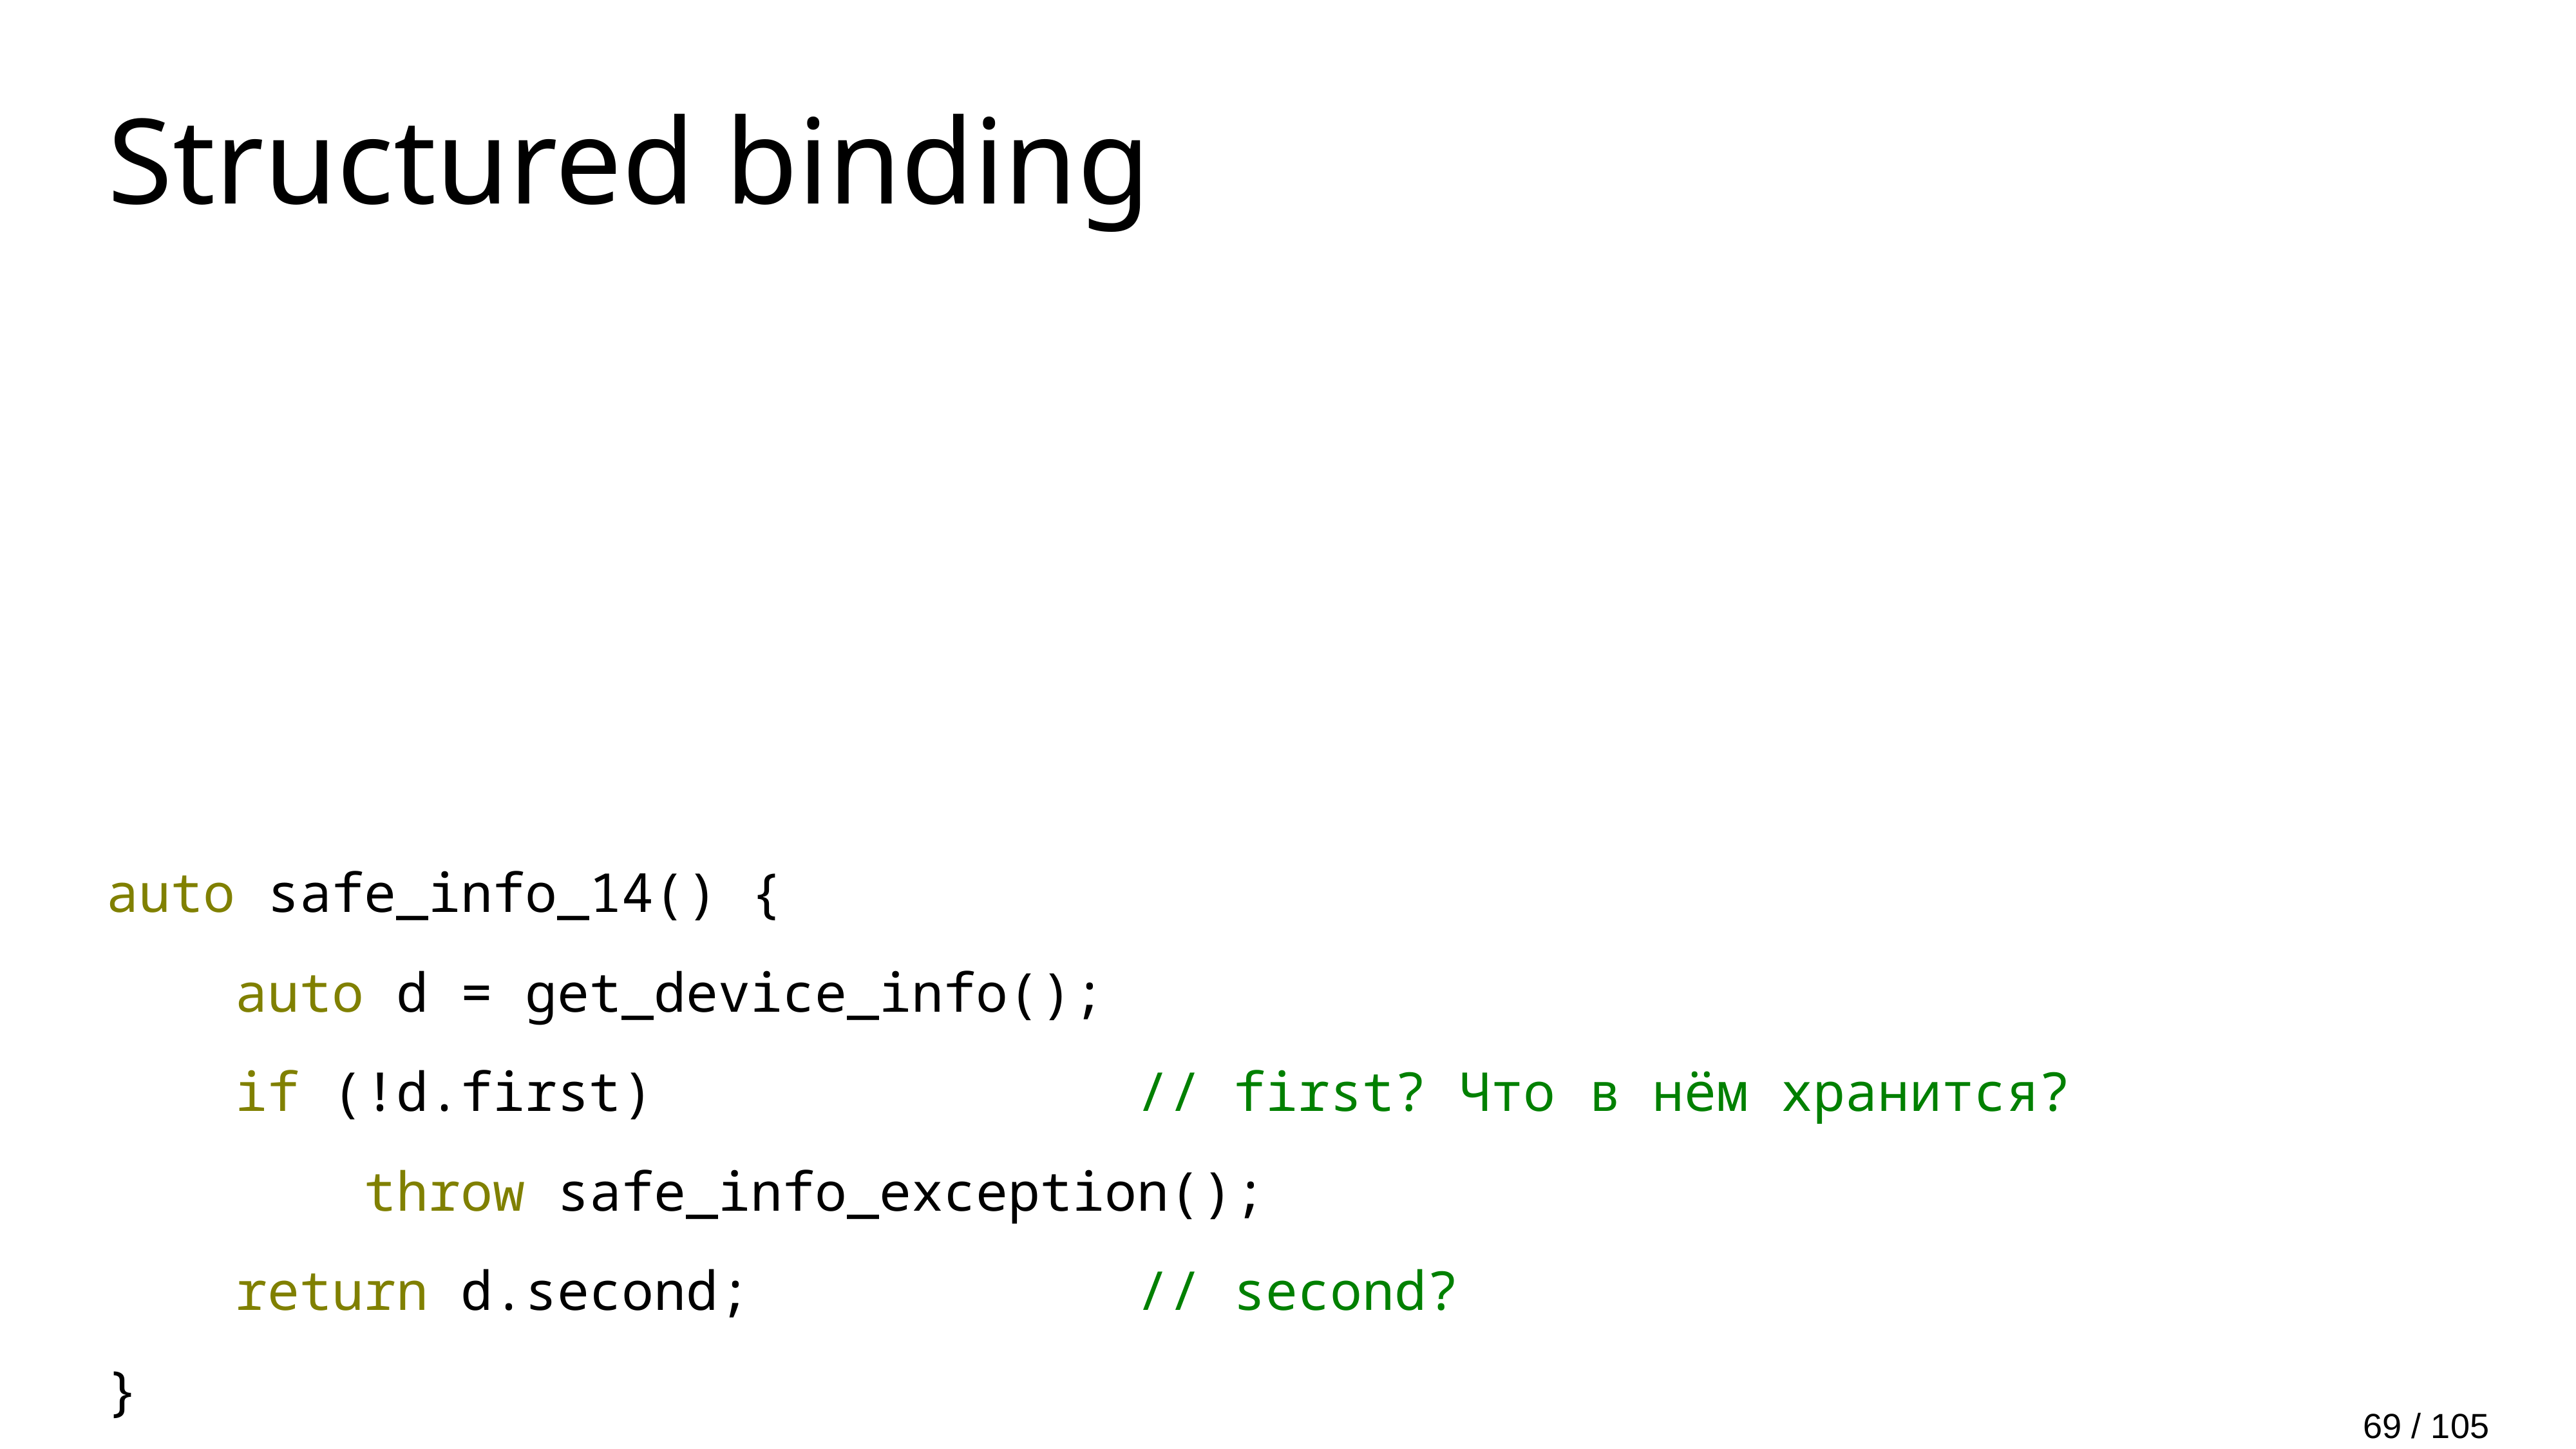

# Structured binding
auto safe_info_14() {
 auto d = get_device_info();
 if (!d.first) // first? Что в нём хранится?
 throw safe_info_exception();
 return d.second; // second?
}